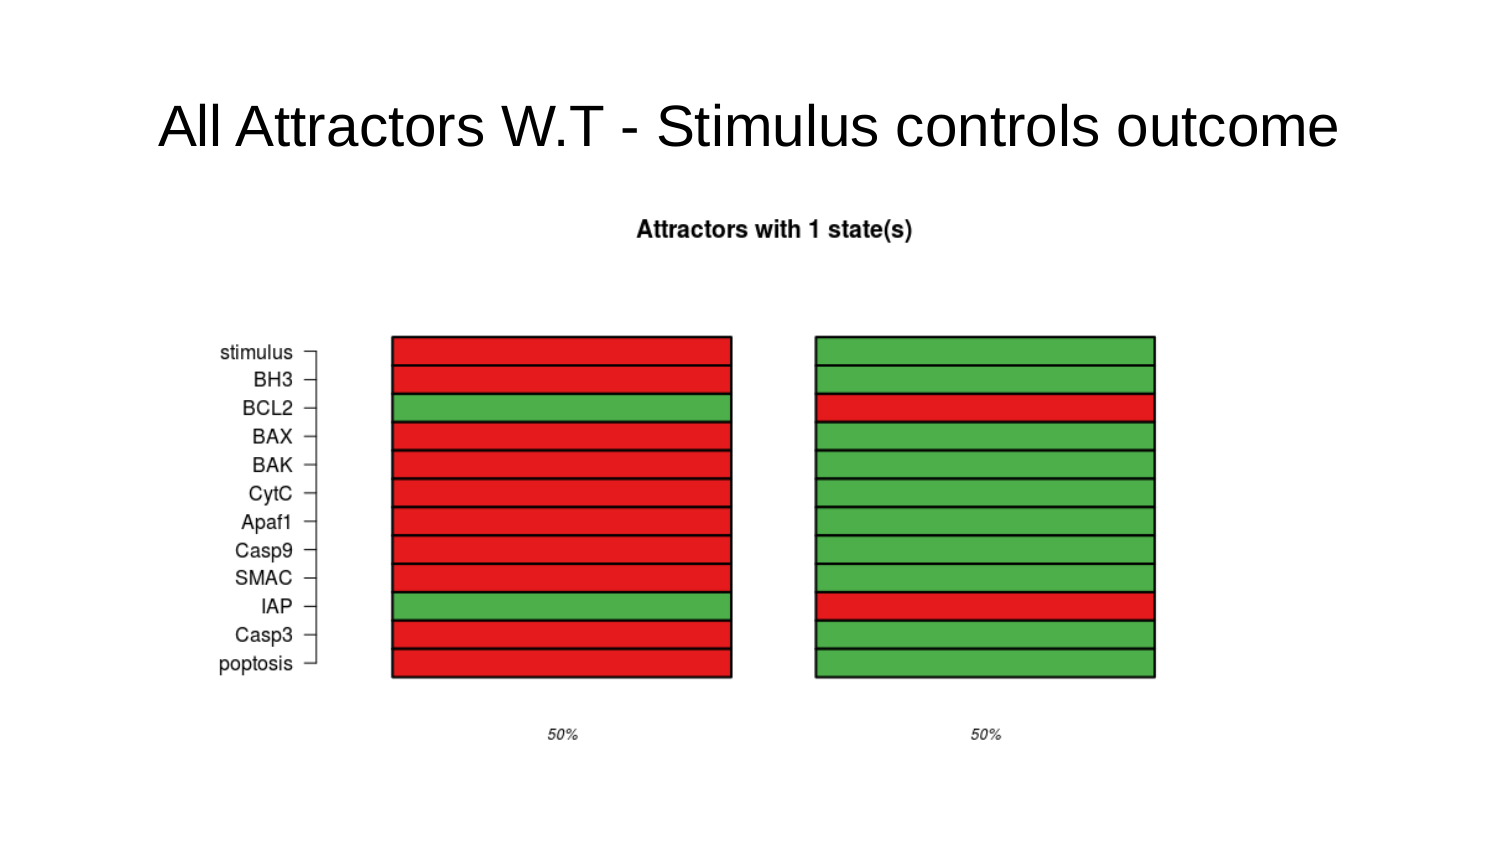

# All Attractors W.T - Stimulus controls outcome